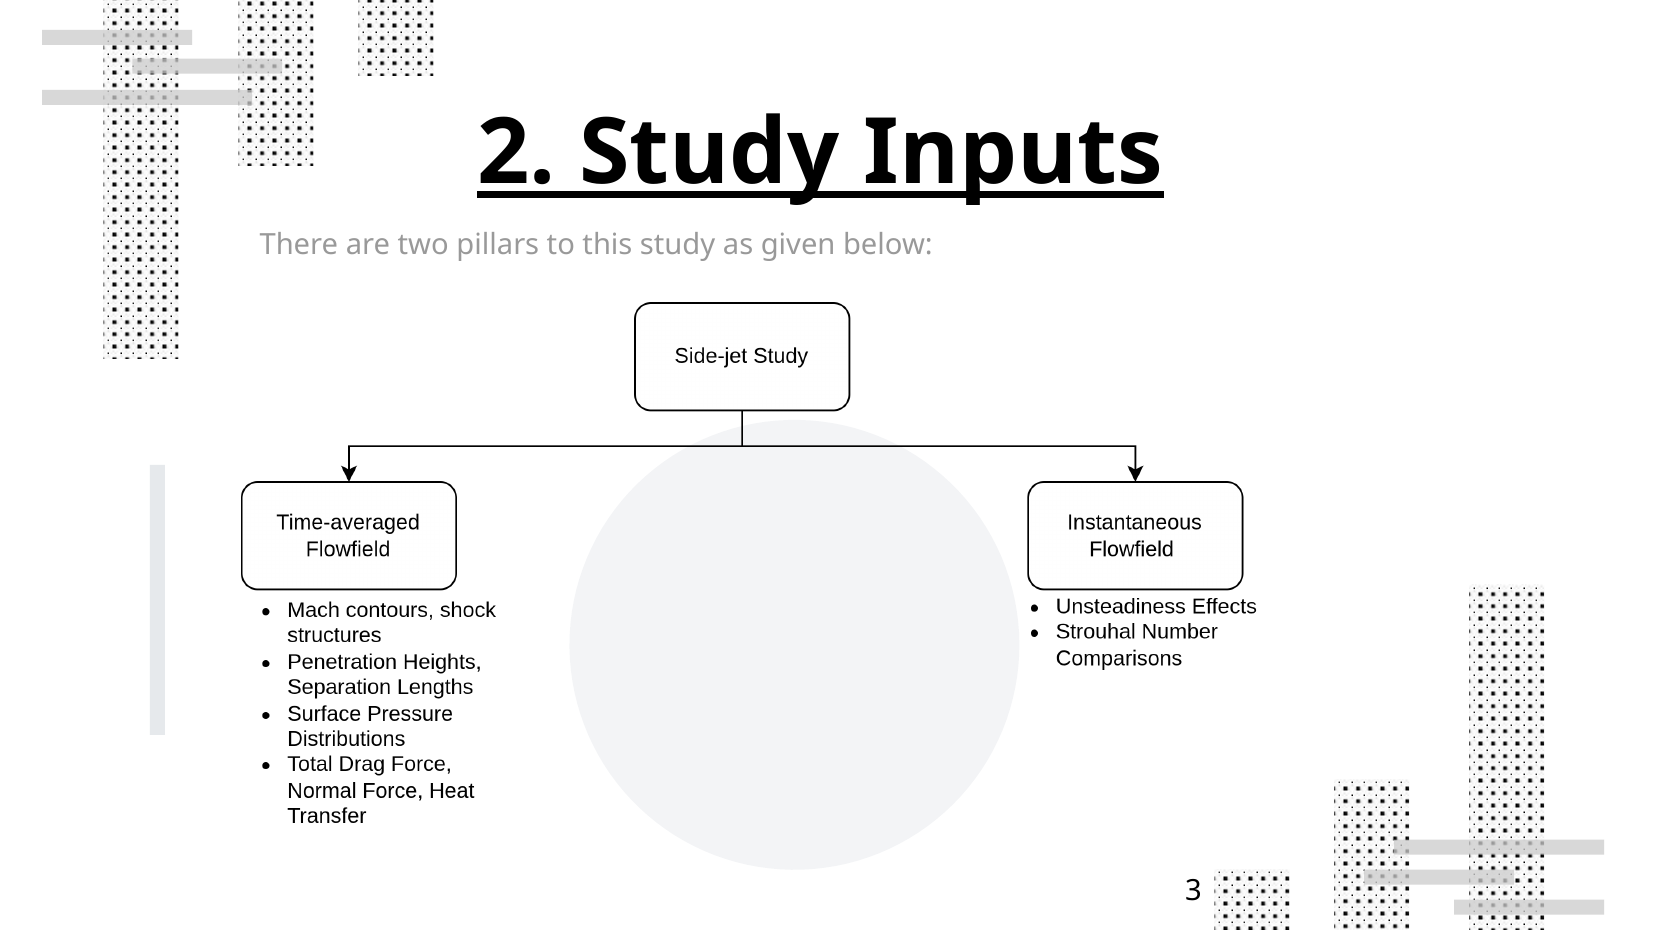

# 2. Study Inputs
There are two pillars to this study as given below:
3